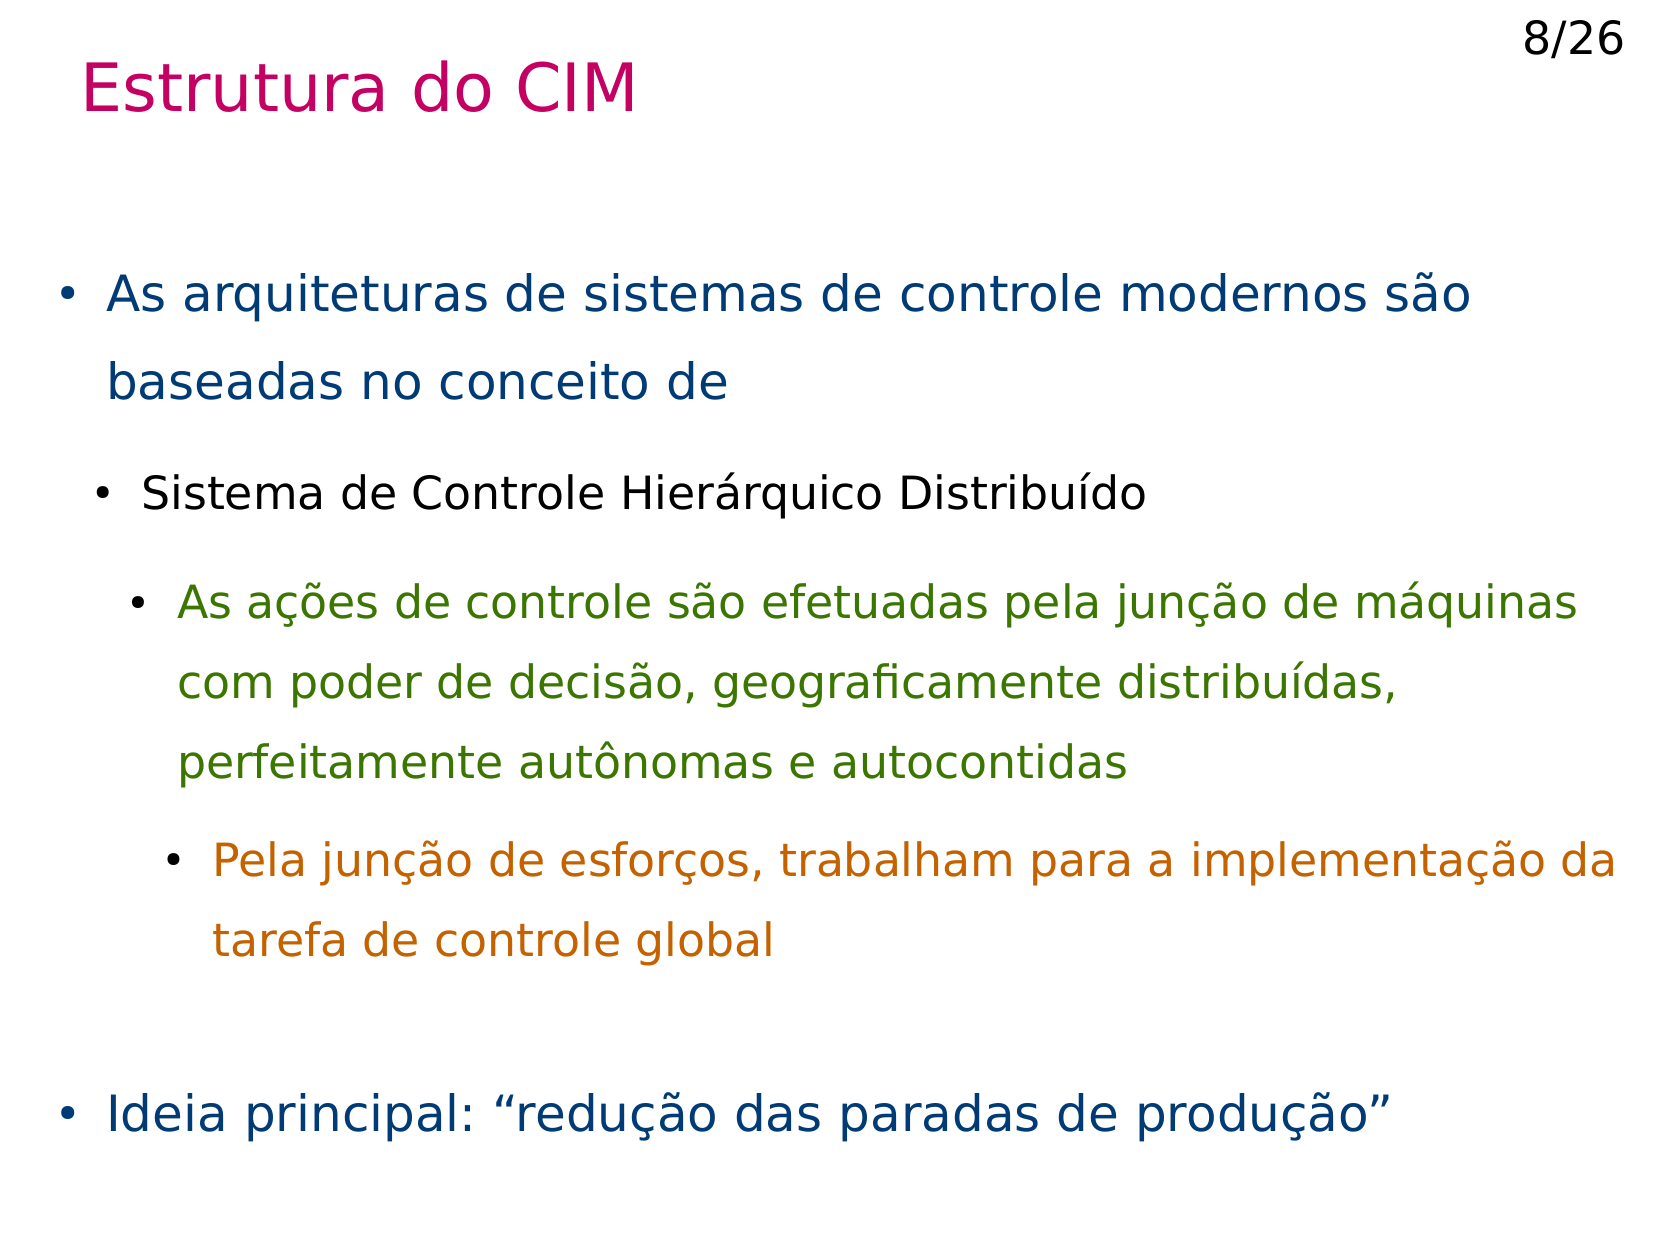

8
# Estrutura do CIM
As arquiteturas de sistemas de controle modernos são baseadas no conceito de
Sistema de Controle Hierárquico Distribuído
As ações de controle são efetuadas pela junção de máquinas com poder de decisão, geograficamente distribuídas, perfeitamente autônomas e autocontidas
Pela junção de esforços, trabalham para a implementação da tarefa de controle global
Ideia principal: “redução das paradas de produção”